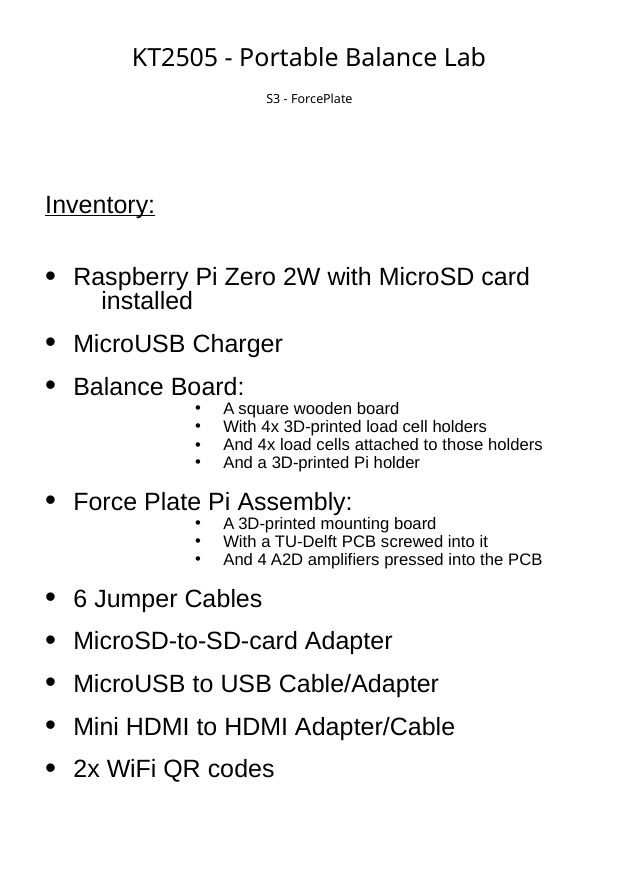

# KT2505 - Portable Balance Lab
S3 - ForcePlate
Inventory:
Raspberry Pi Zero 2W with MicroSD card installed
MicroUSB Charger
Balance Board:
A square wooden board
With 4x 3D-printed load cell holders
And 4x load cells attached to those holders
And a 3D-printed Pi holder
Force Plate Pi Assembly:
A 3D-printed mounting board
With a TU-Delft PCB screwed into it
And 4 A2D amplifiers pressed into the PCB
6 Jumper Cables
MicroSD-to-SD-card Adapter
MicroUSB to USB Cable/Adapter
Mini HDMI to HDMI Adapter/Cable
2x WiFi QR codes